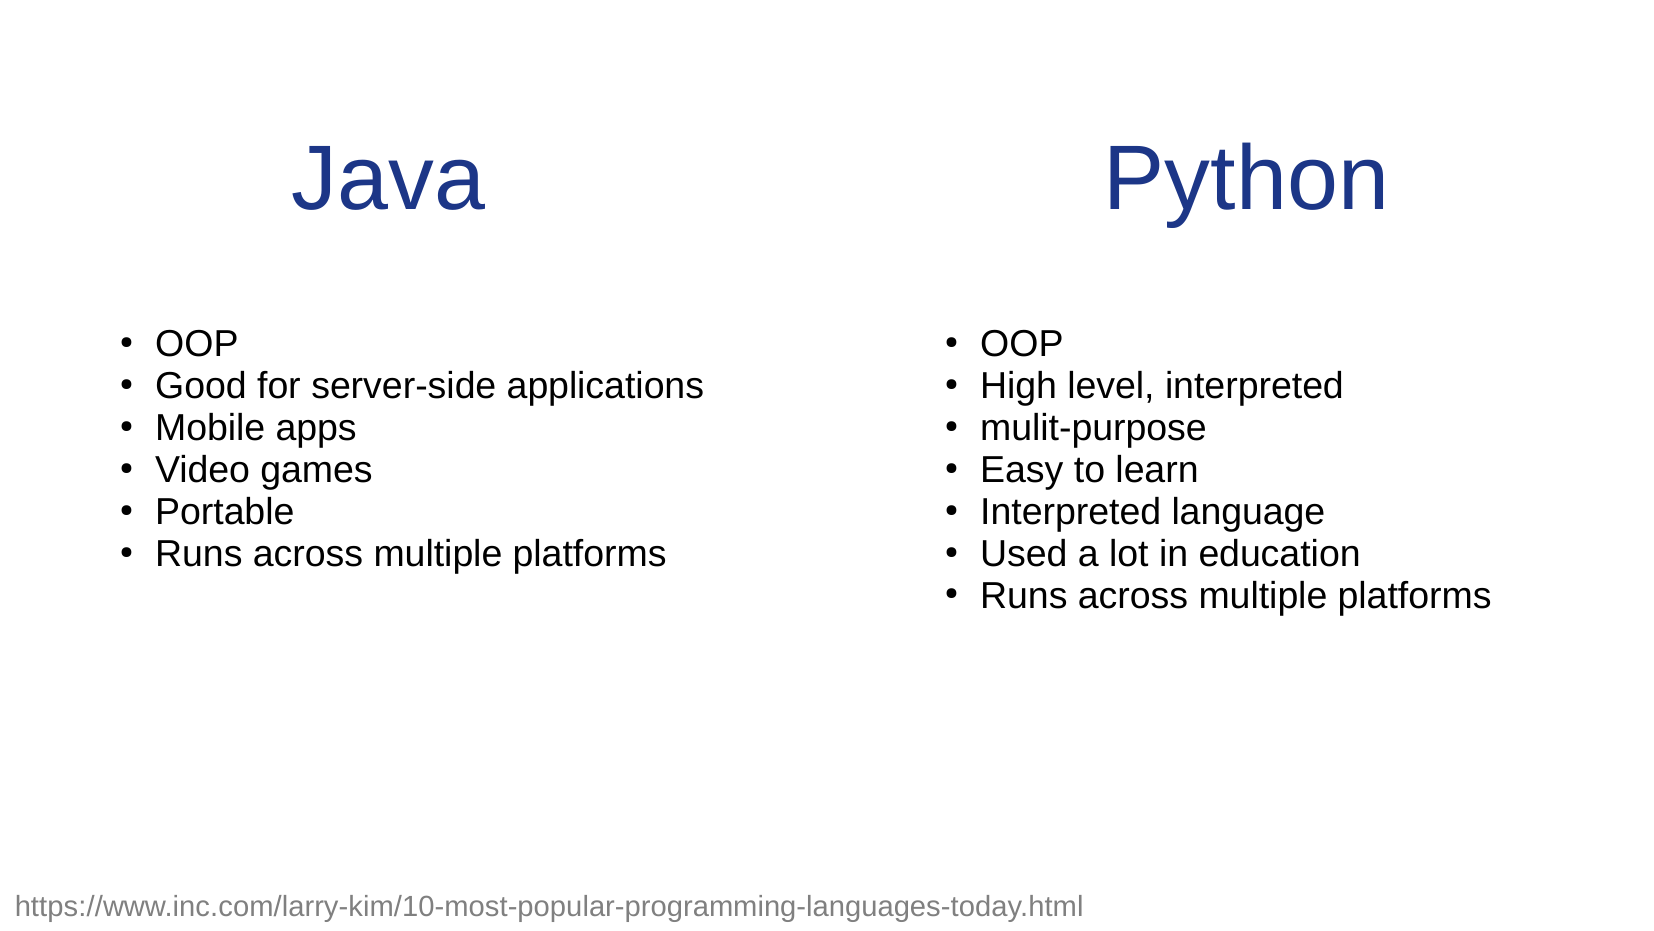

# Java
Python
OOP
Good for server-side applications
Mobile apps
Video games
Portable
Runs across multiple platforms
OOP
High level, interpreted
mulit-purpose
Easy to learn
Interpreted language
Used a lot in education
Runs across multiple platforms
https://www.inc.com/larry-kim/10-most-popular-programming-languages-today.html